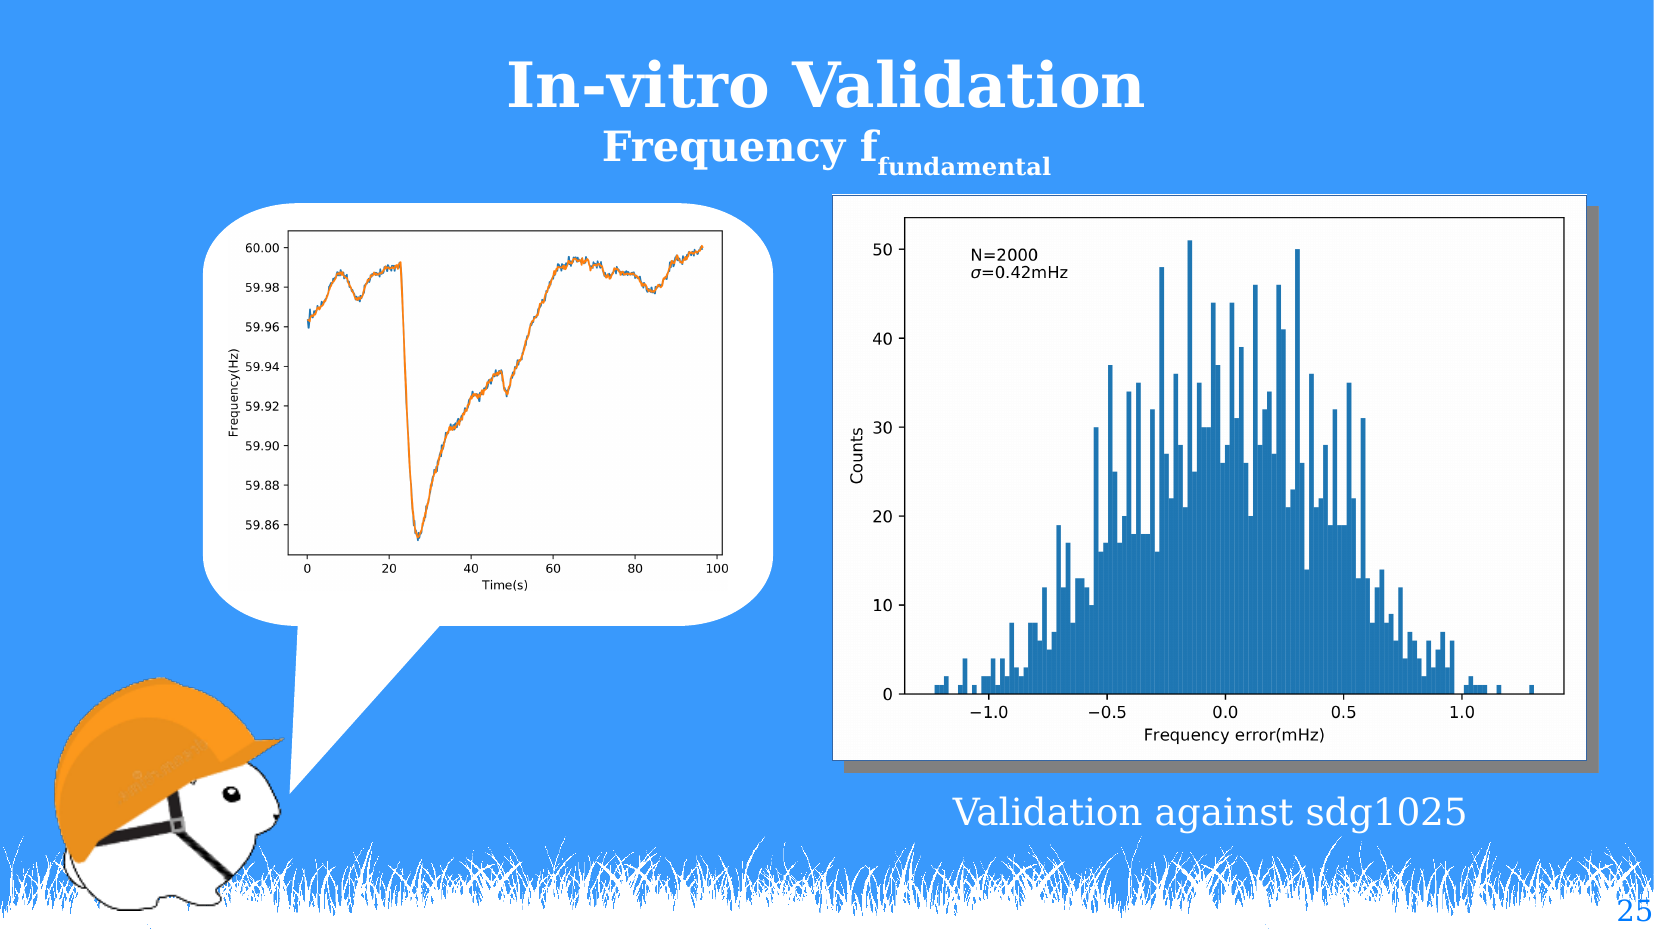

# In-vitro Validation Frequency ffundamental
Validation against sdg1025
25